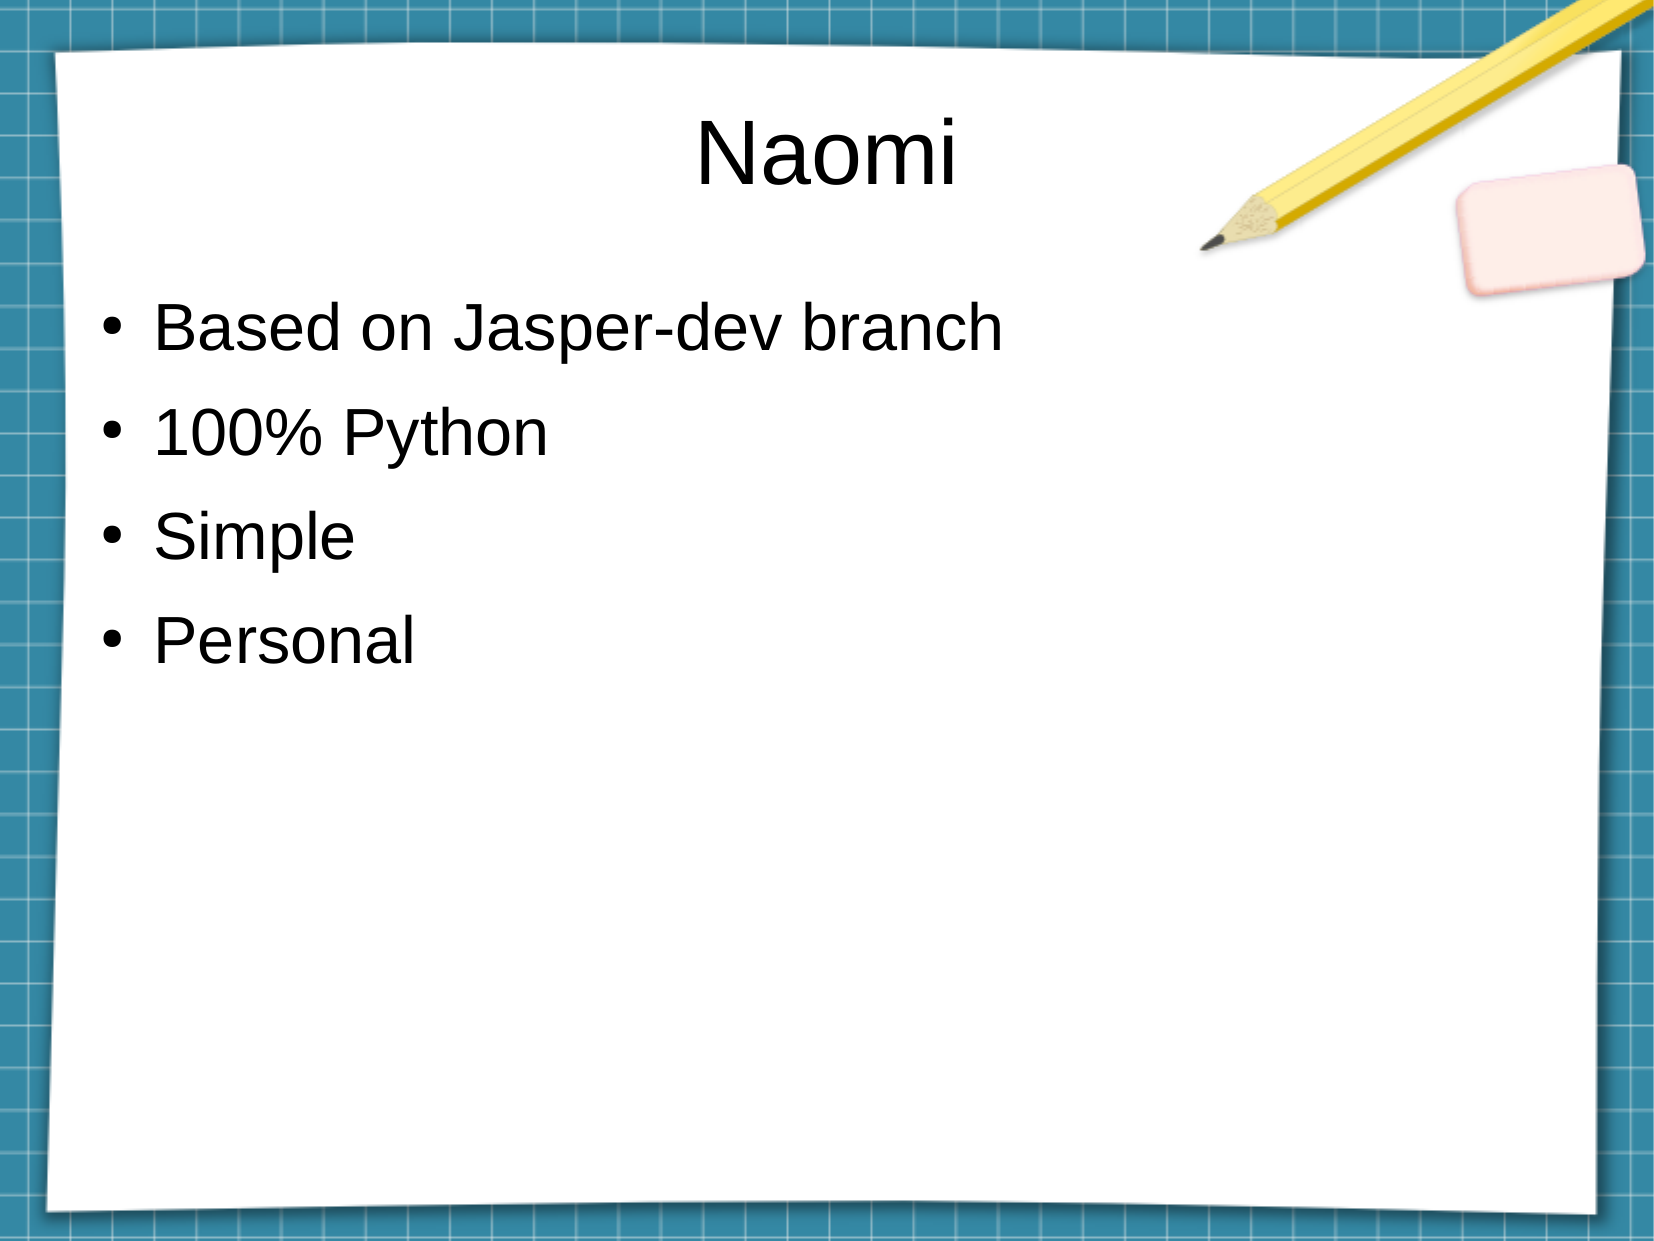

# Naomi
Based on Jasper-dev branch
100% Python
Simple
Personal